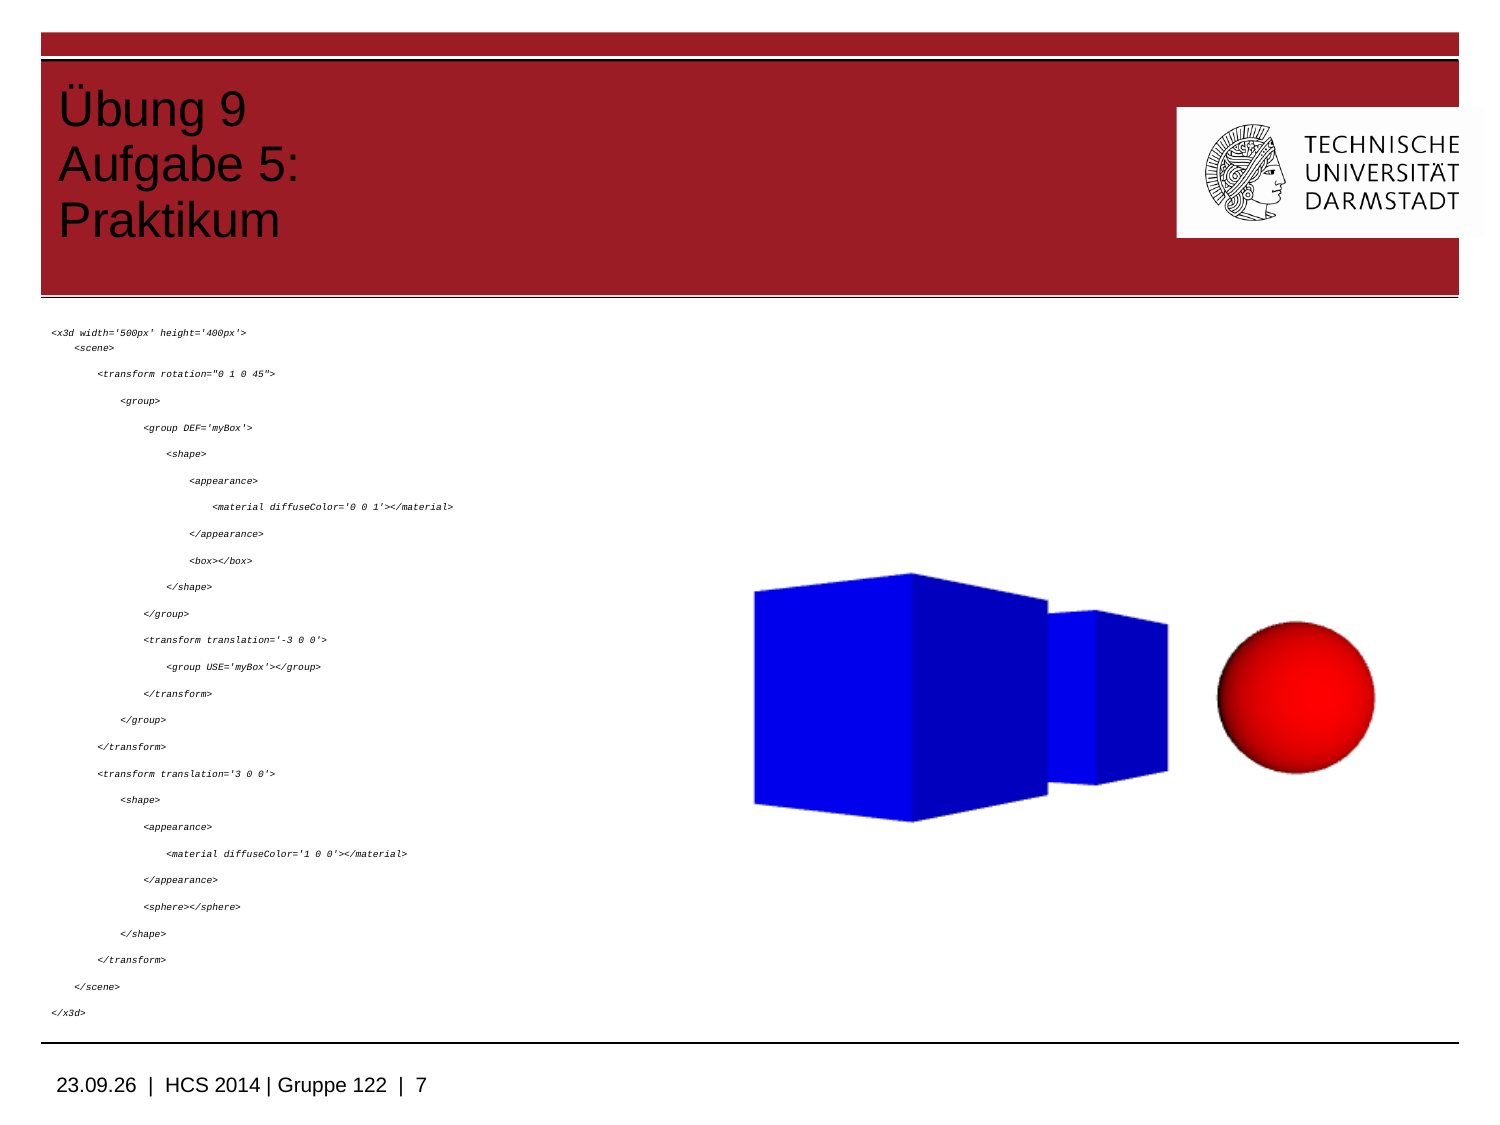

# Übung 9 Aufgabe 5: Praktikum
<x3d width='500px' height='400px'>
 <scene>
 <transform rotation="0 1 0 45">
 <group>
 <group DEF='myBox'>
 <shape>
 <appearance>
 <material diffuseColor='0 0 1'></material>
 </appearance>
 <box></box>
 </shape>
 </group>
 <transform translation='-3 0 0'>
 <group USE='myBox'></group>
 </transform>
 </group>
 </transform>
 <transform translation='3 0 0'>
 <shape>
 <appearance>
 <material diffuseColor='1 0 0'></material>
 </appearance>
 <sphere></sphere>
 </shape>
 </transform>
 </scene>
</x3d>